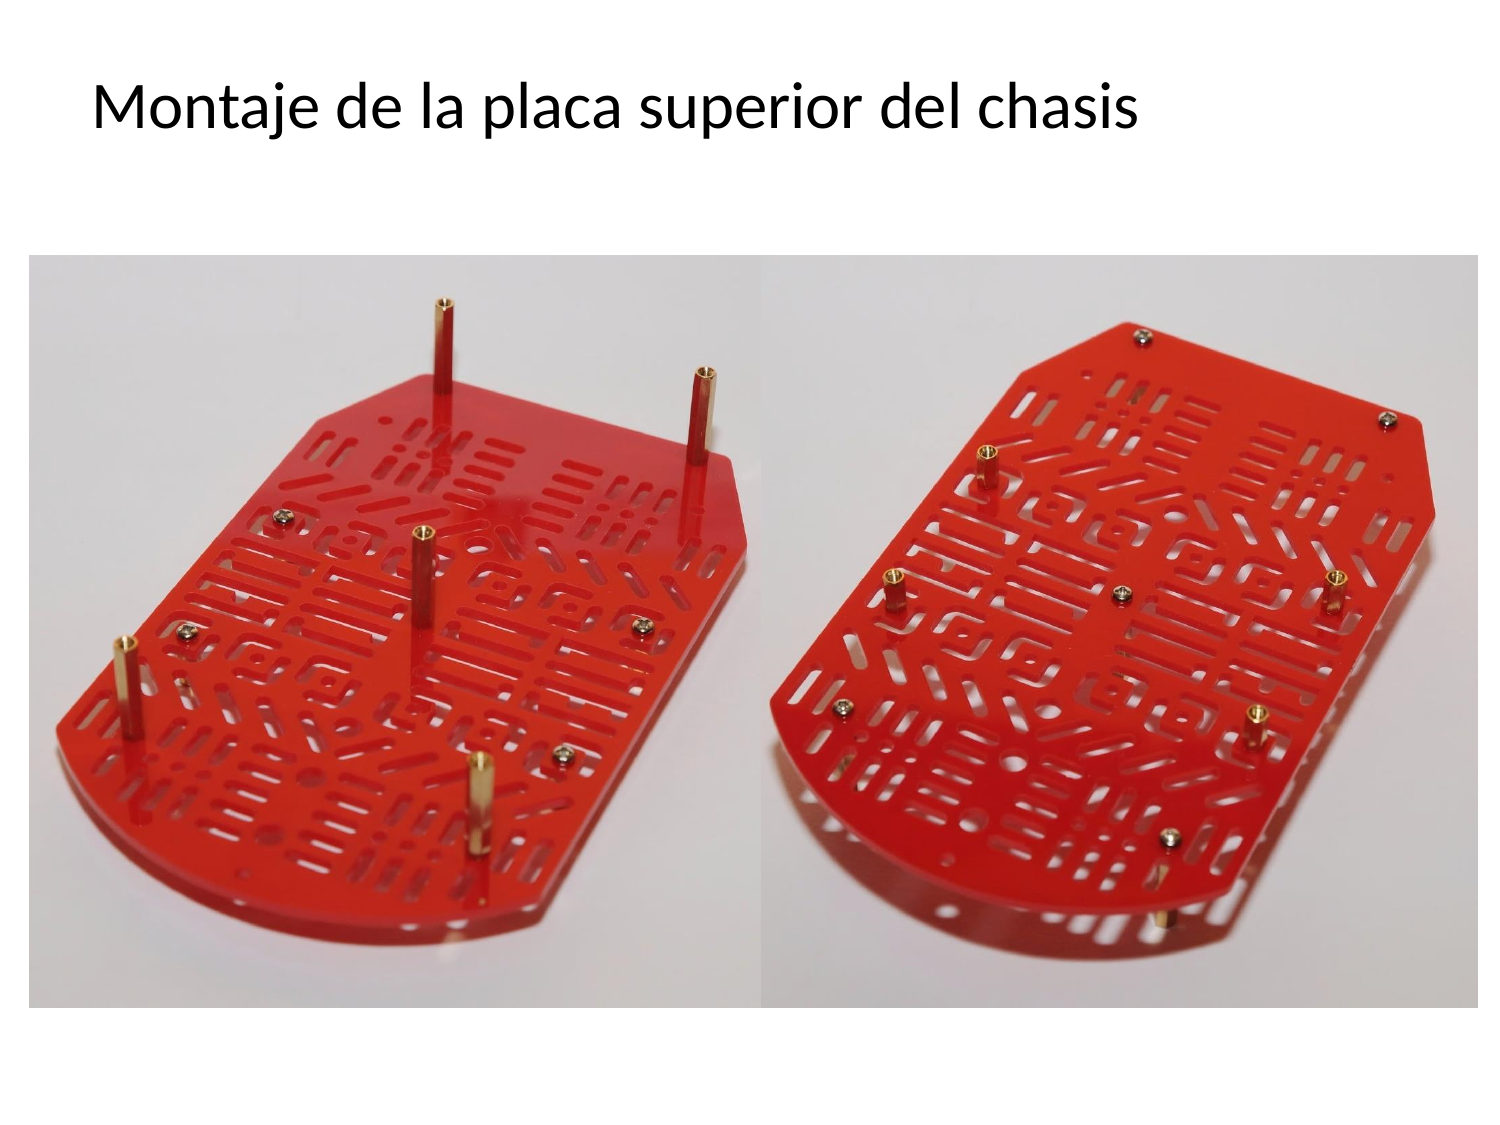

# Montaje de la placa superior del chasis